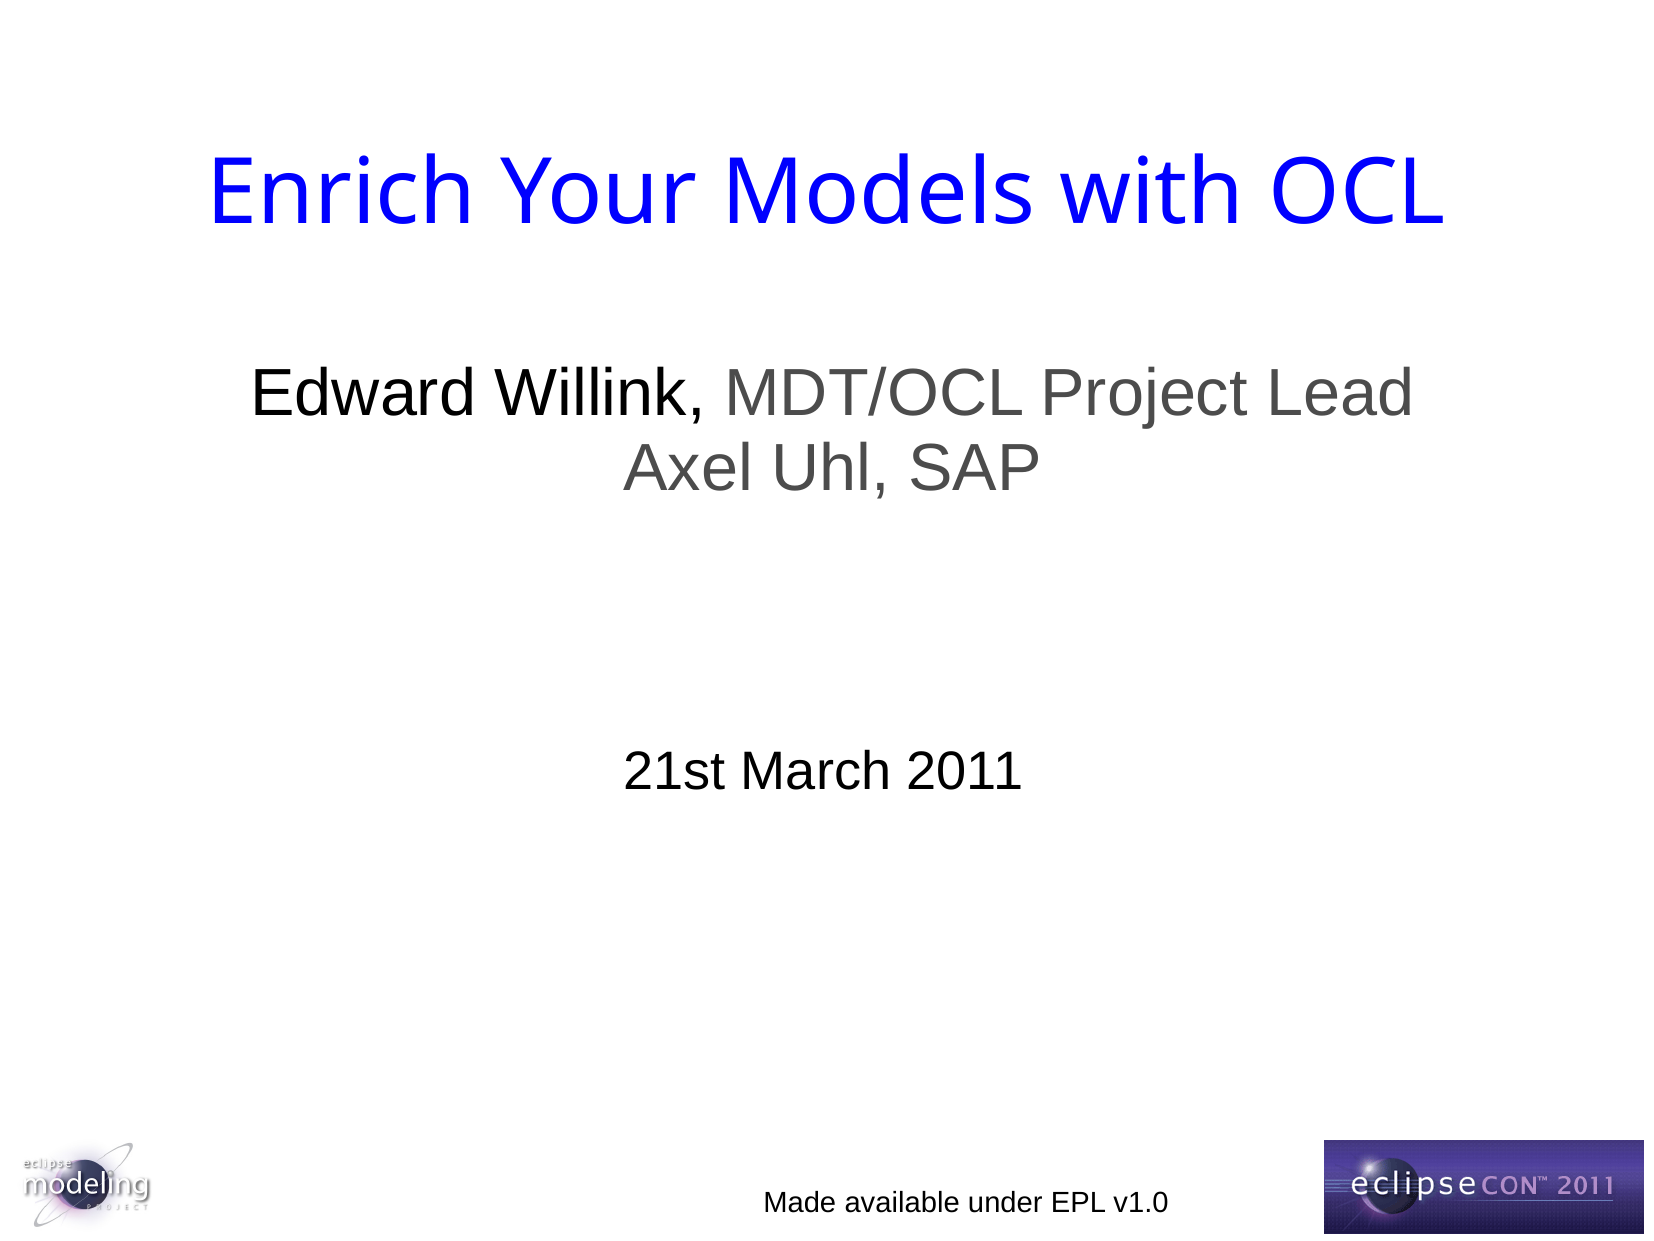

# Enrich Your Models with OCL
Edward Willink, MDT/OCL Project Lead
Axel Uhl, SAP
21st March 2011